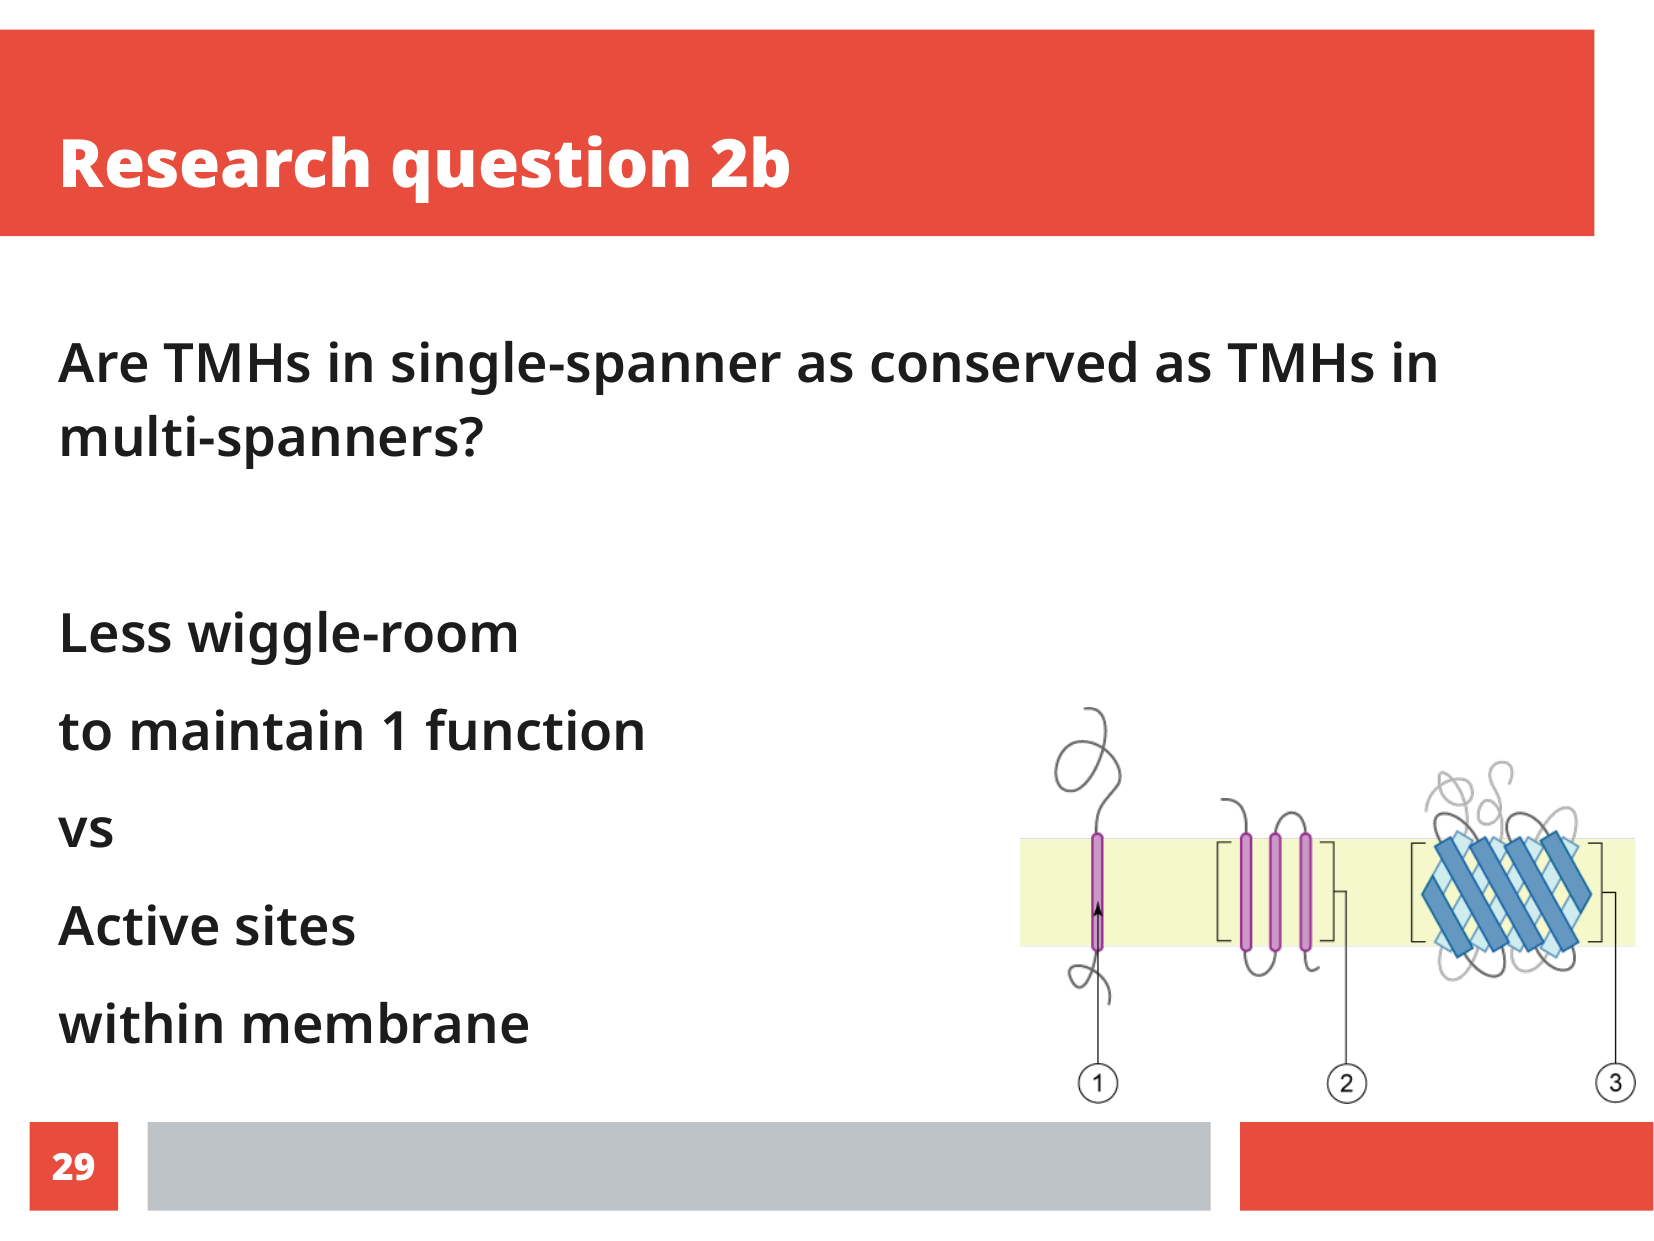

# Research question 2b
Are TMHs in single-spanner as conserved as TMHs in multi-spanners?
Less wiggle-room
to maintain 1 function
vs
Active sites
within membrane
29